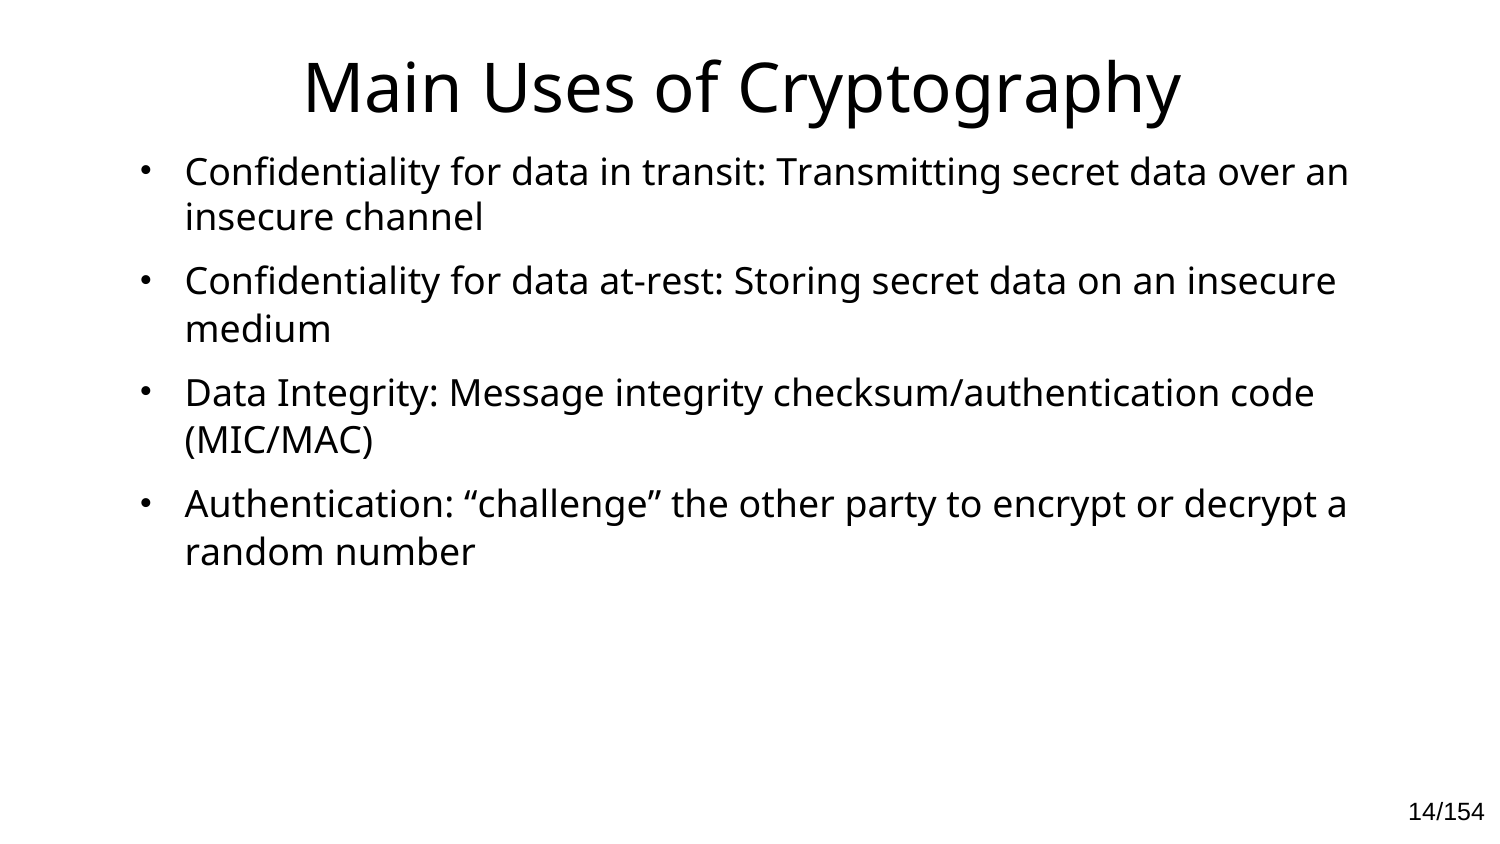

# Main Uses of Cryptography
Confidentiality for data in transit: Transmitting secret data over an insecure channel
Confidentiality for data at-rest: Storing secret data on an insecure medium
Data Integrity: Message integrity checksum/authentication code (MIC/MAC)
Authentication: “challenge” the other party to encrypt or decrypt a random number